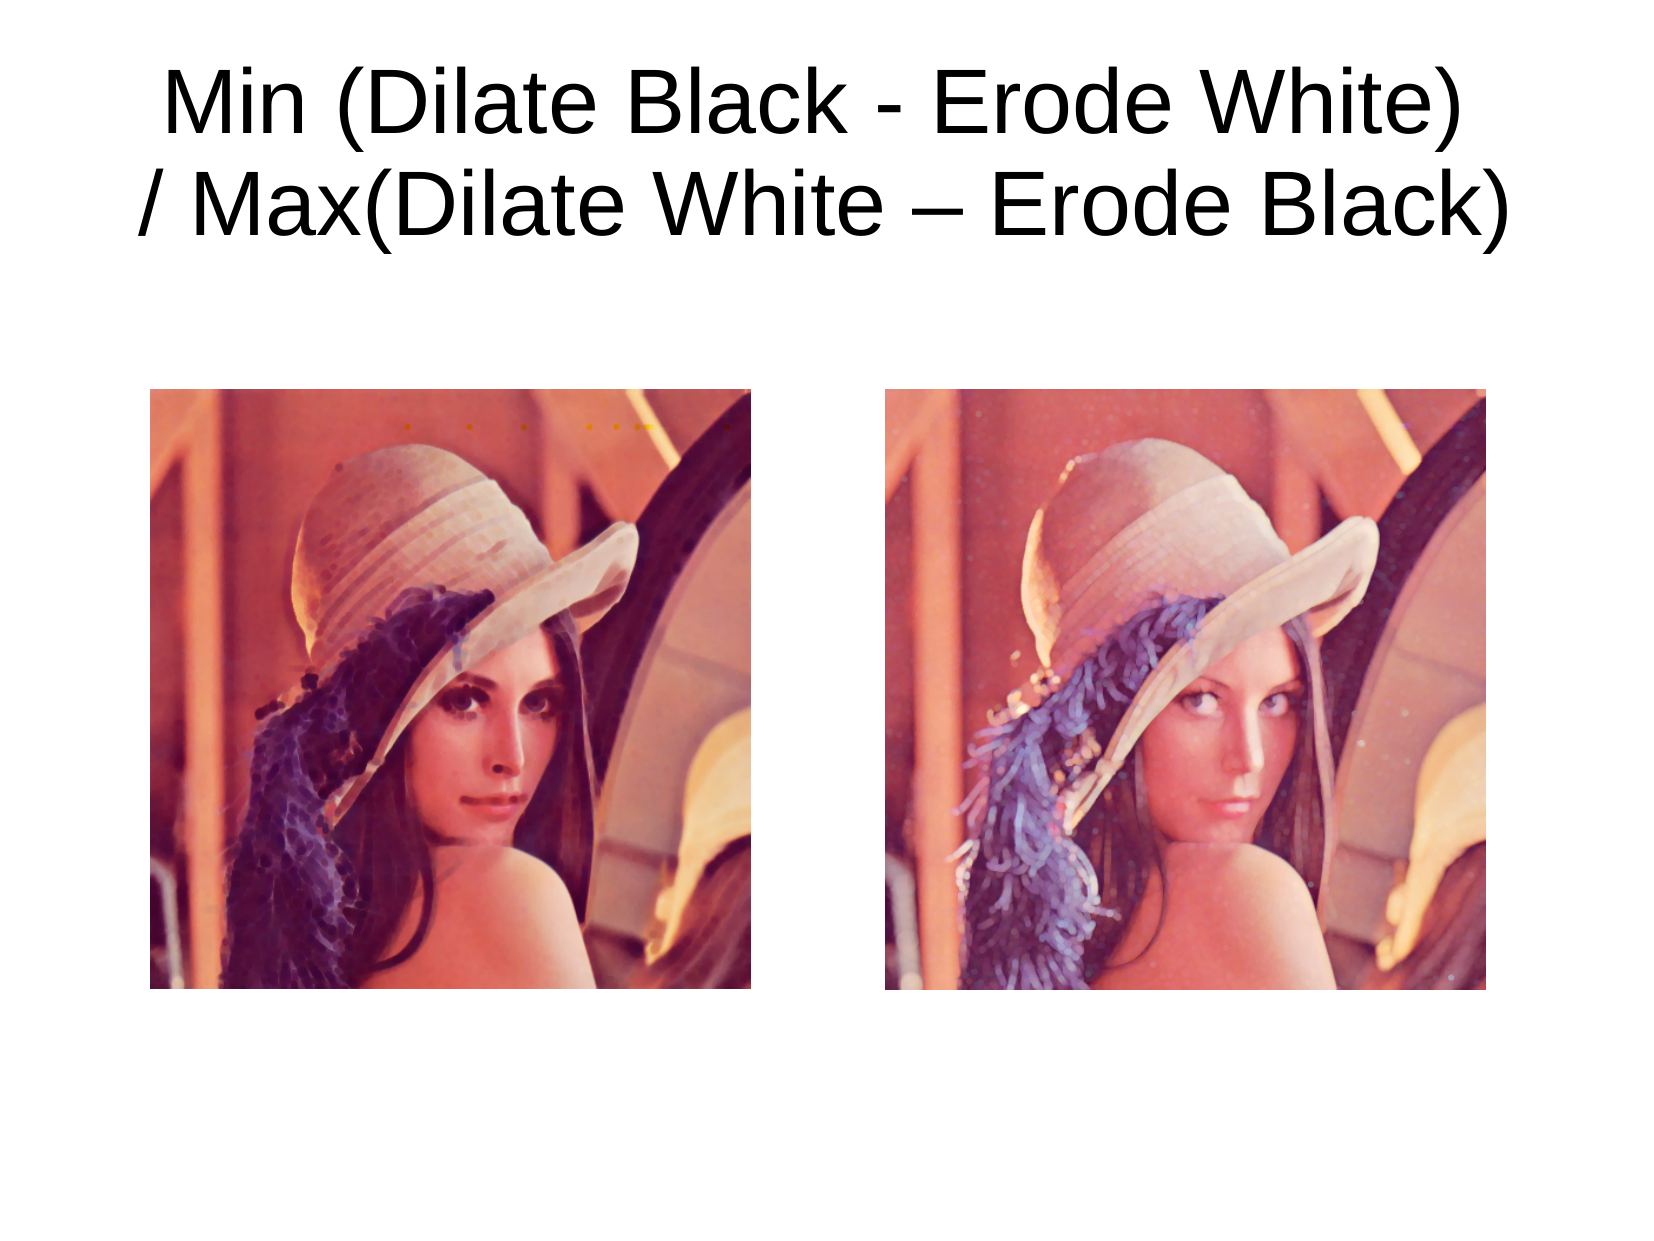

# Min (Dilate Black - Erode White) / Max(Dilate White – Erode Black)